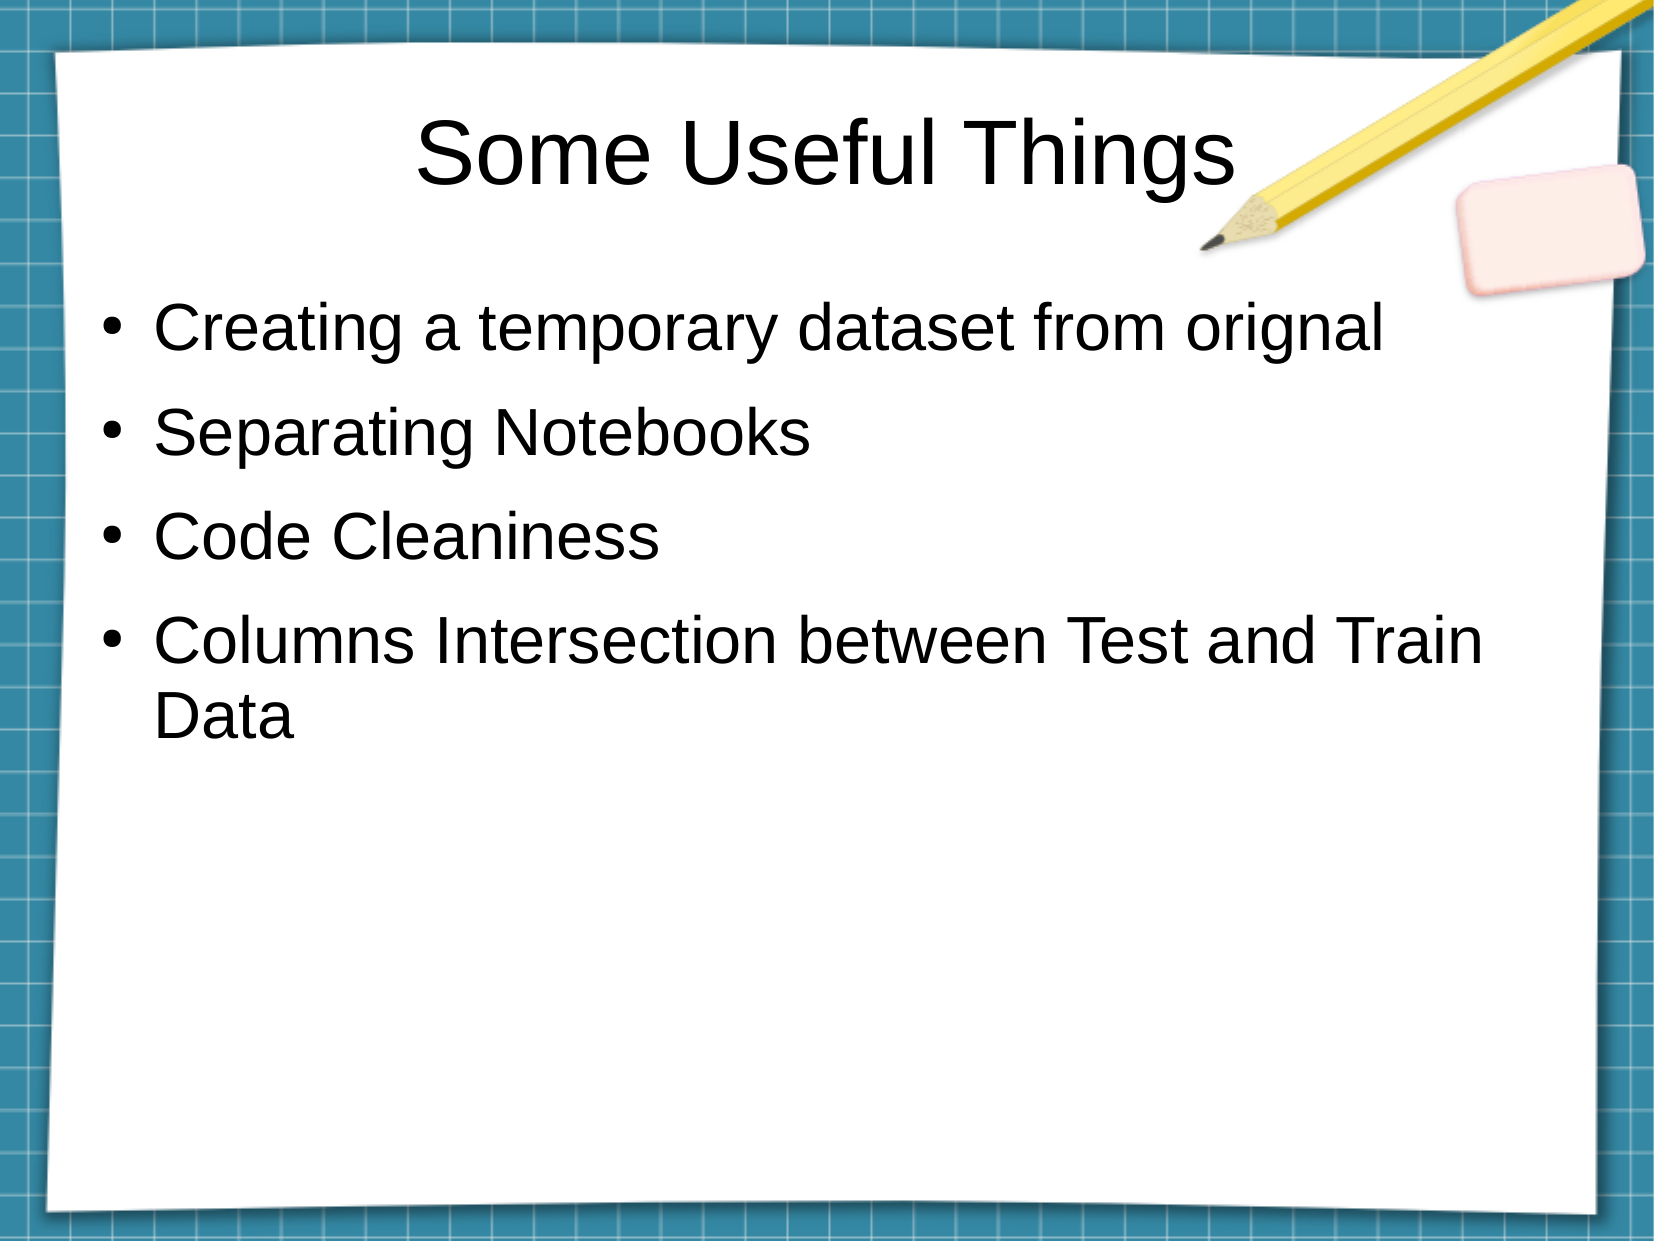

# Some Useful Things
Creating a temporary dataset from orignal
Separating Notebooks
Code Cleaniness
Columns Intersection between Test and Train Data